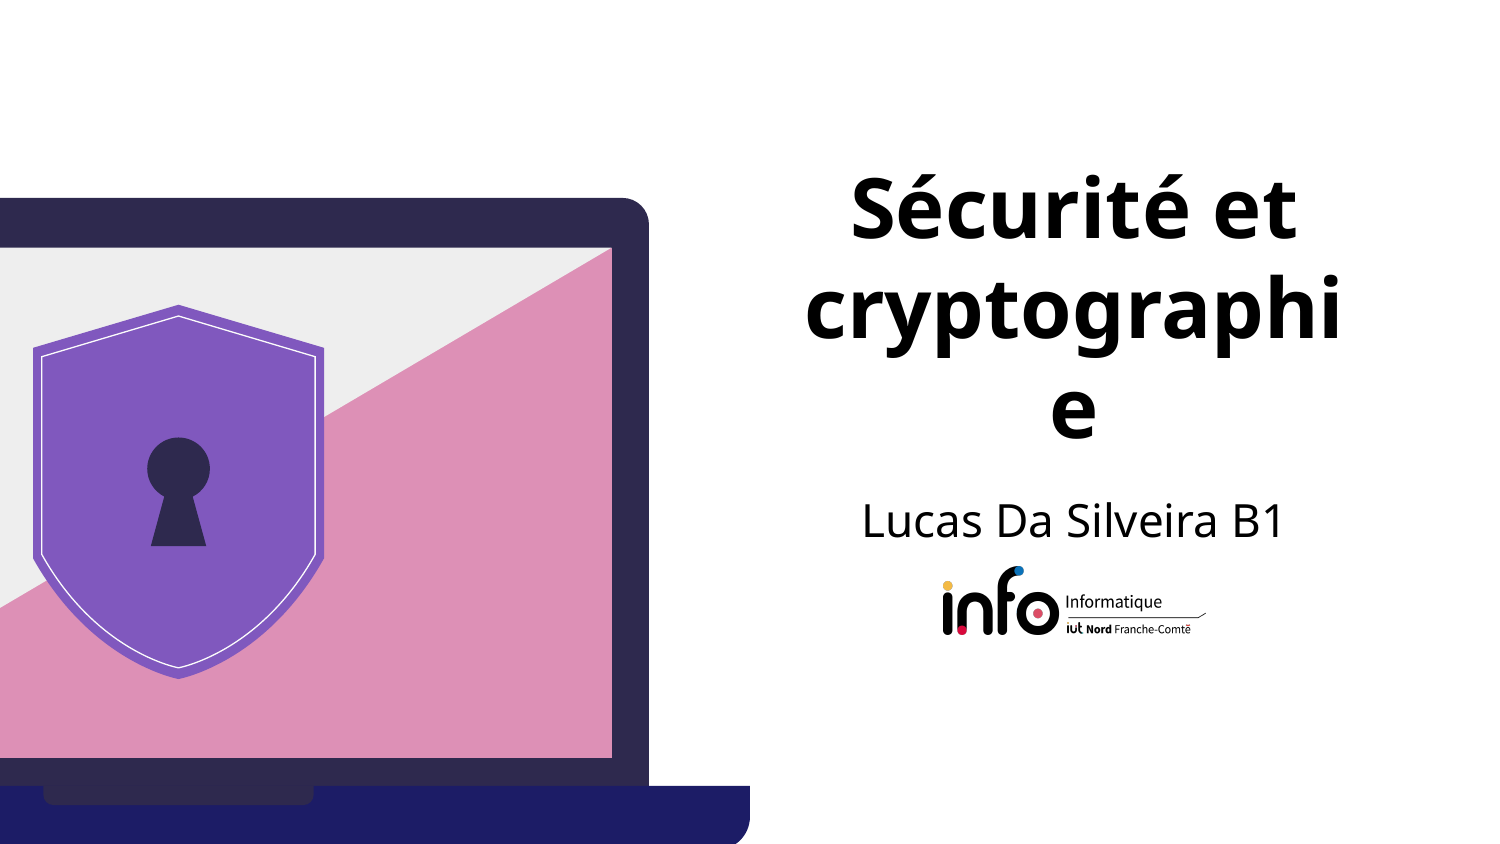

# Sécurité et cryptographie
Lucas Da Silveira B1